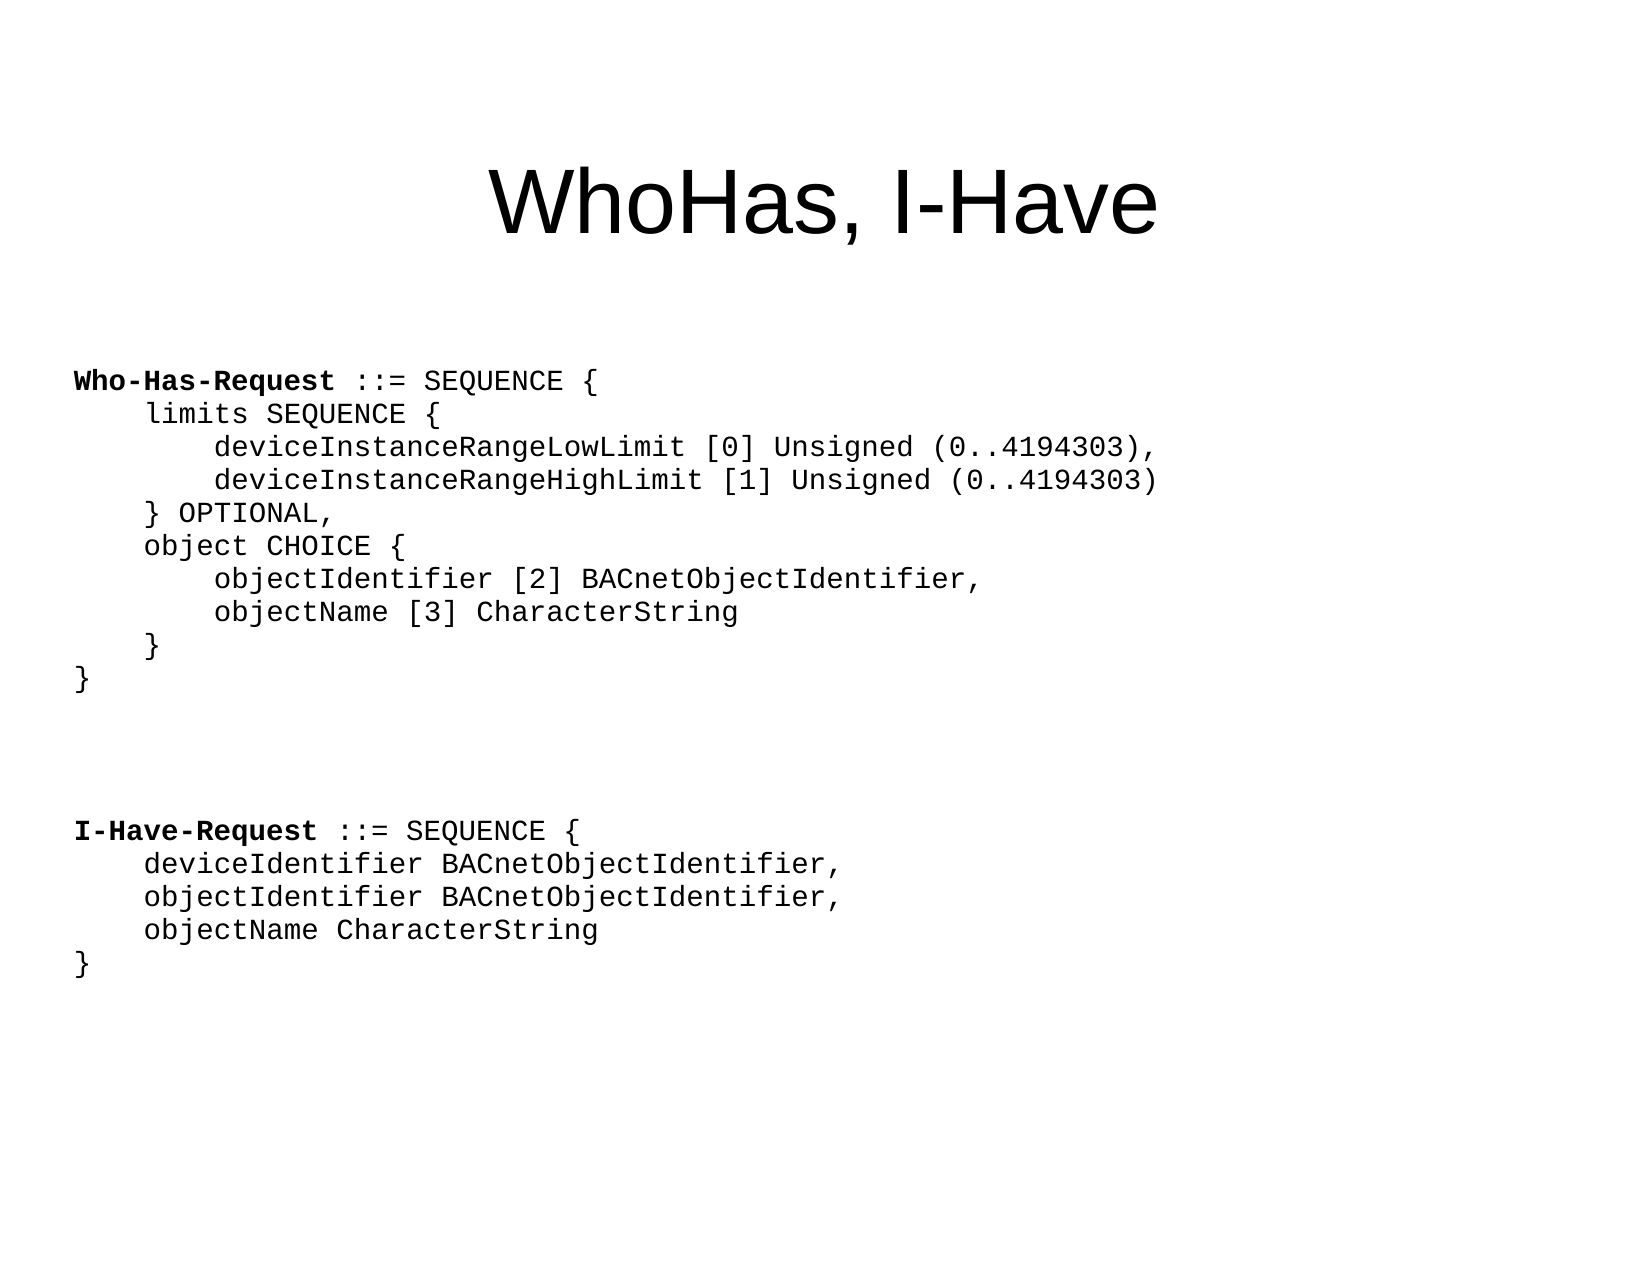

# WhoHas, I-Have
Who-Has-Request ::= SEQUENCE {
 limits SEQUENCE {
 deviceInstanceRangeLowLimit [0] Unsigned (0..4194303),
 deviceInstanceRangeHighLimit [1] Unsigned (0..4194303)
 } OPTIONAL,
 object CHOICE {
 objectIdentifier [2] BACnetObjectIdentifier,
 objectName [3] CharacterString
 }
}
I-Have-Request ::= SEQUENCE {
 deviceIdentifier BACnetObjectIdentifier,
 objectIdentifier BACnetObjectIdentifier,
 objectName CharacterString
}